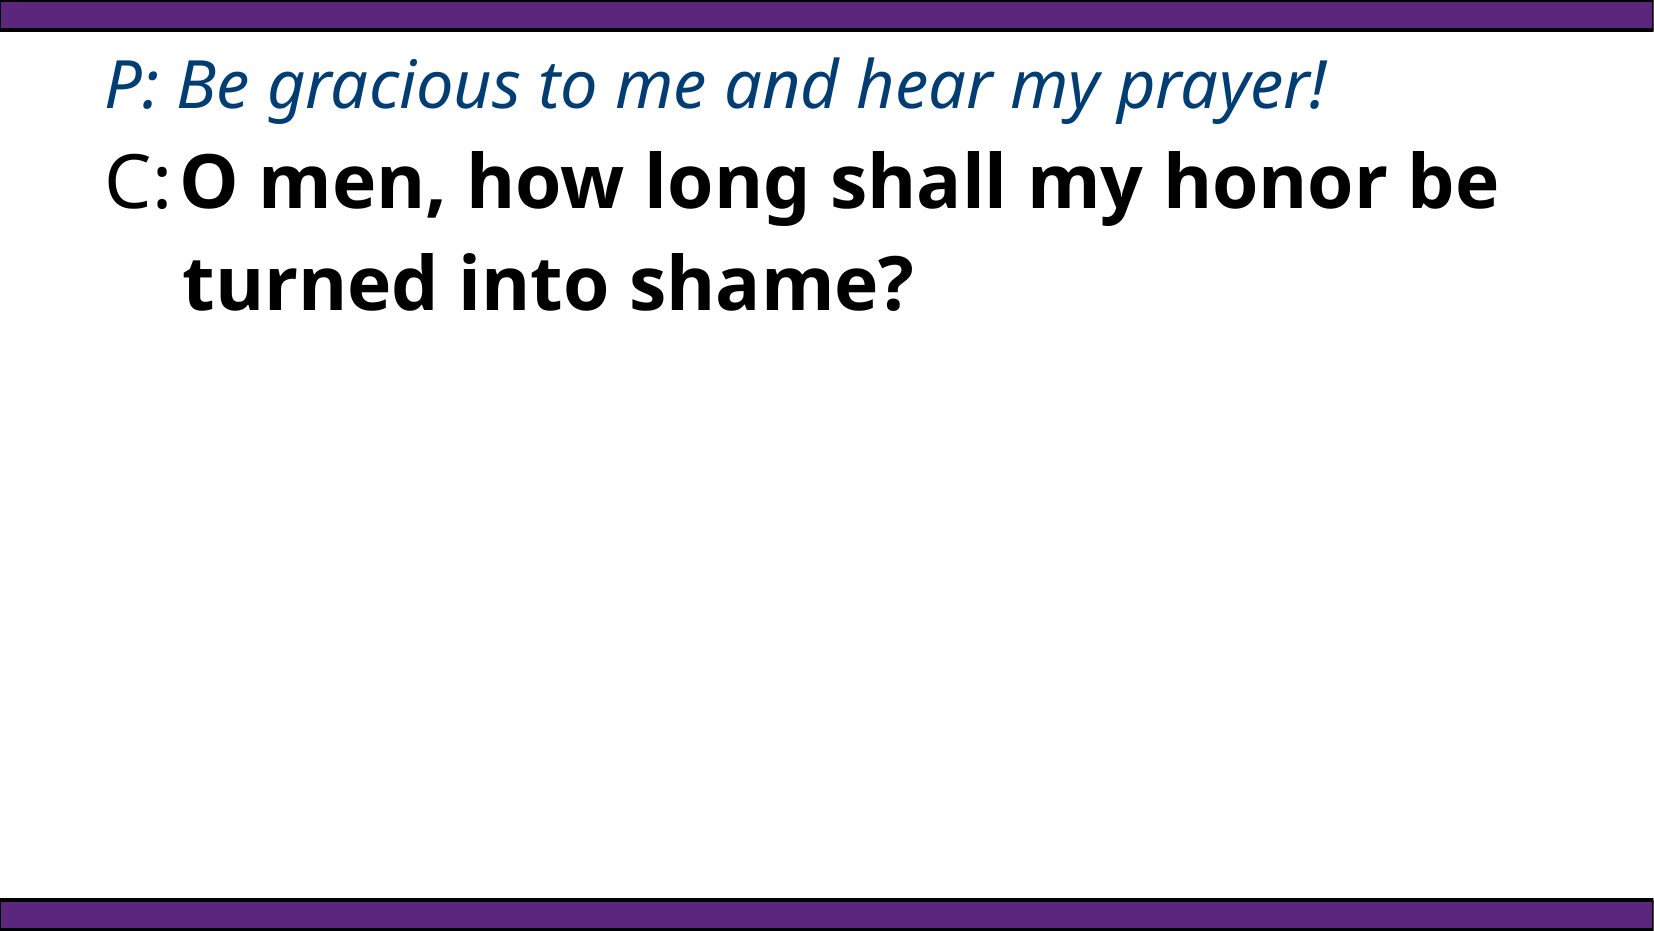

P: Be gracious to me and hear my prayer!
C:	O men, how long shall my honor be
 turned into shame?